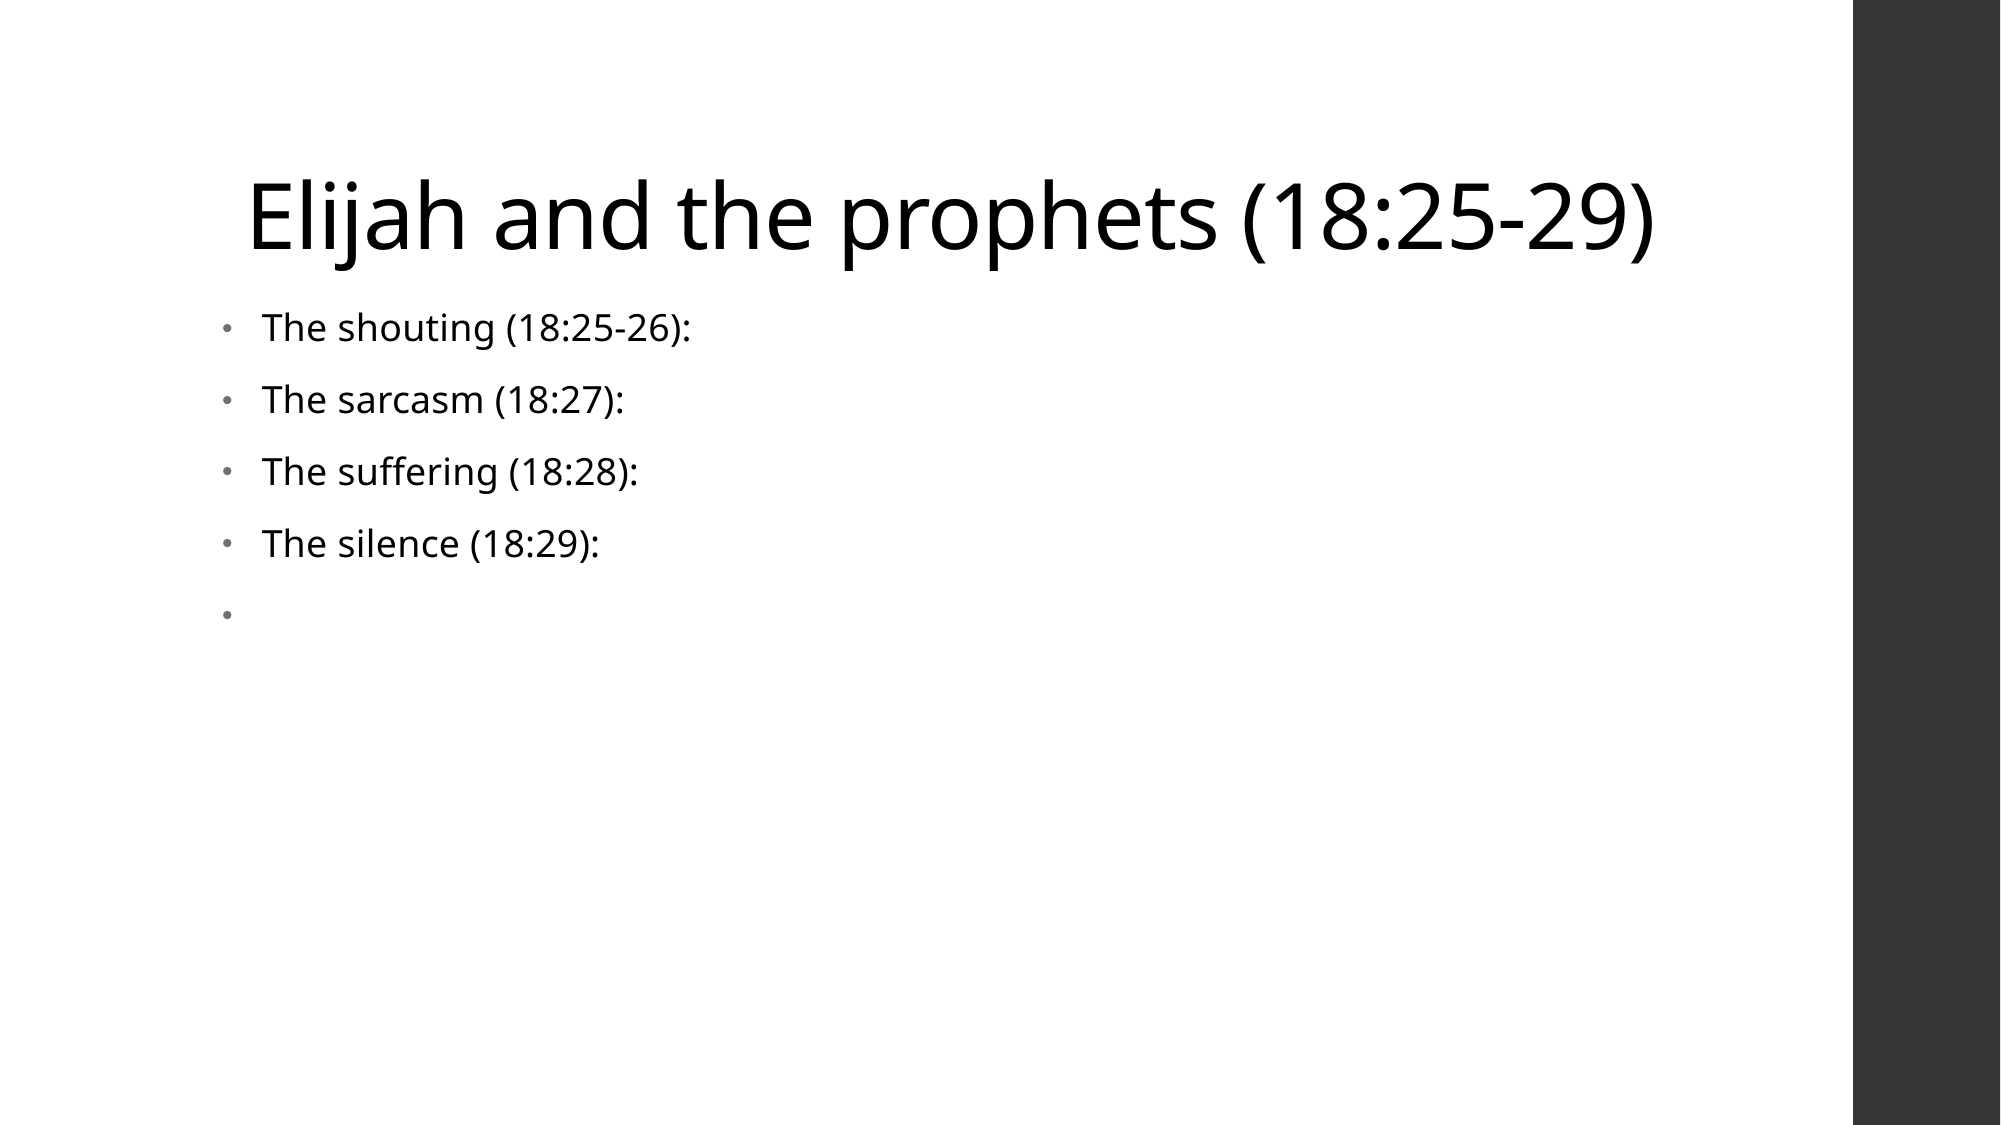

# Elijah and the prophets (18:25-29)
 The shouting (18:25-26):
 The sarcasm (18:27):
 The suffering (18:28):
 The silence (18:29):